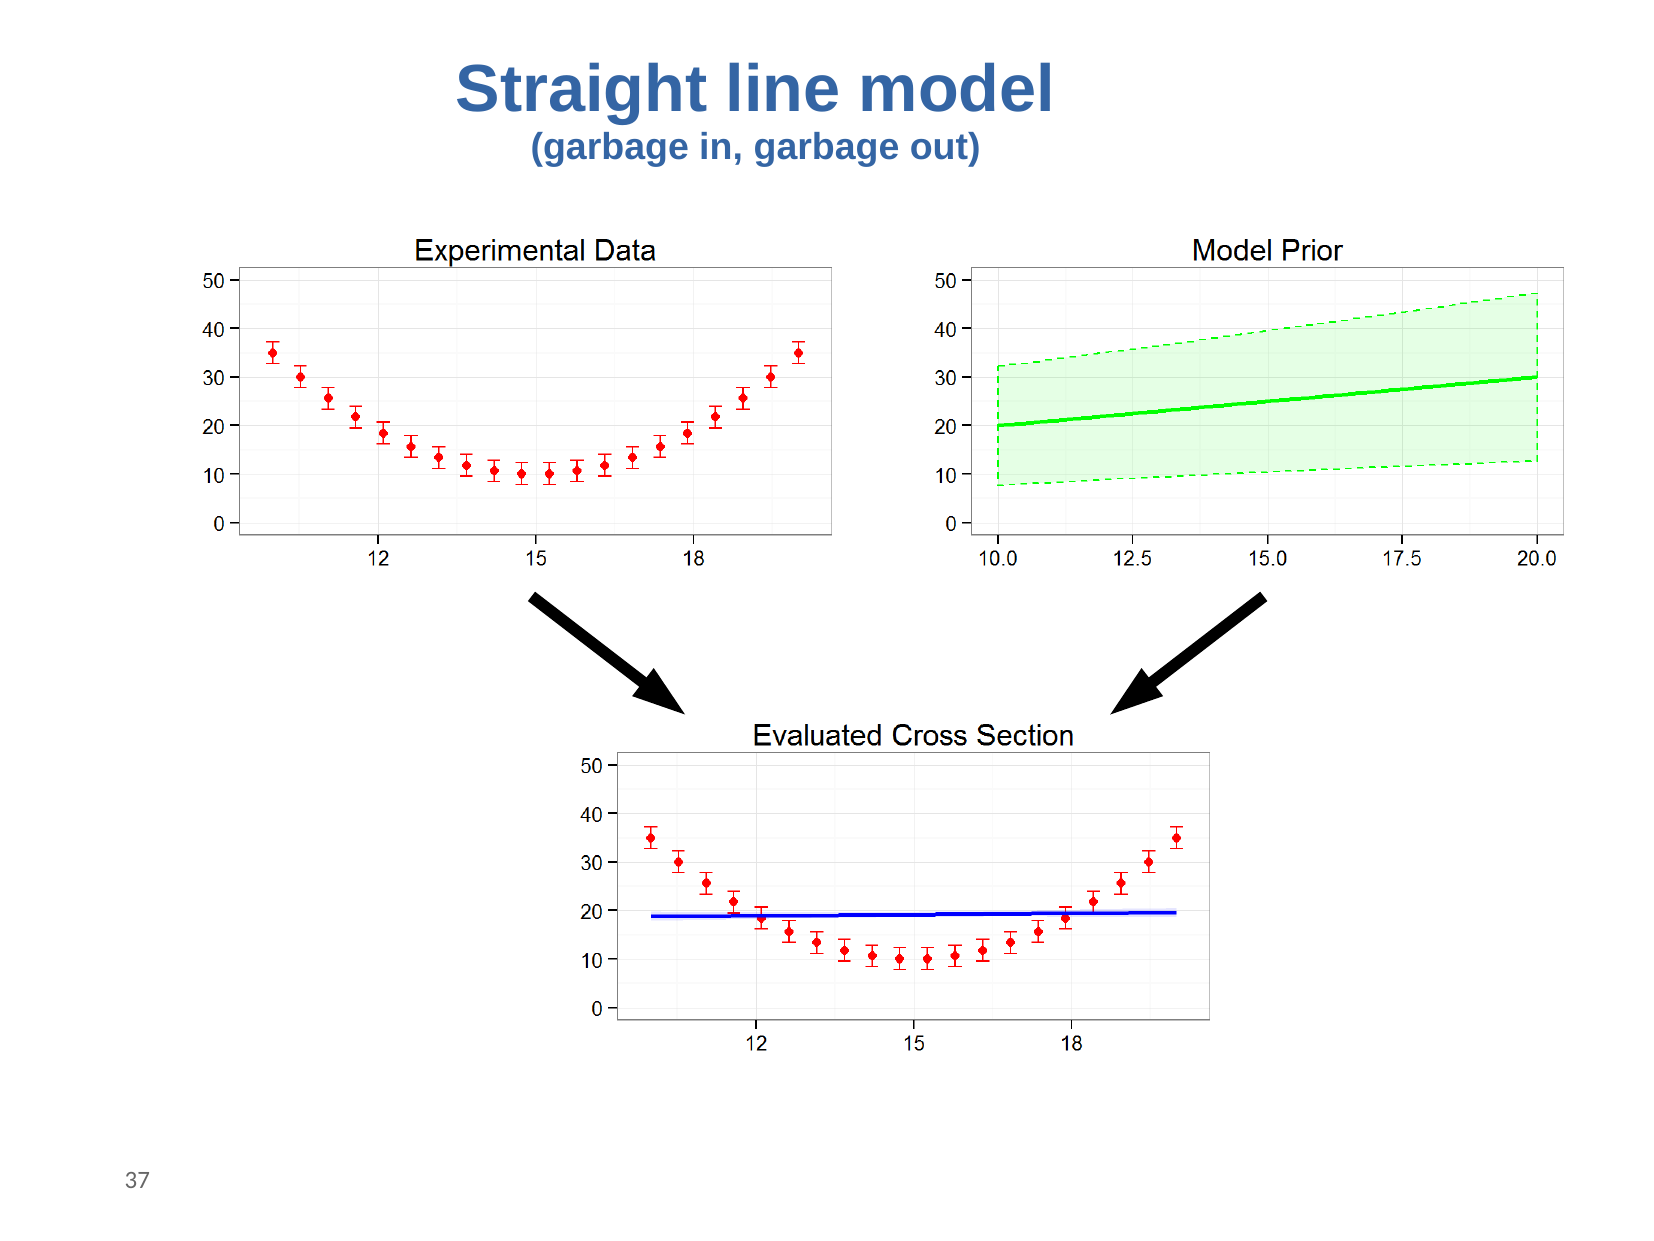

# Straight line model (garbage in, garbage out)
37